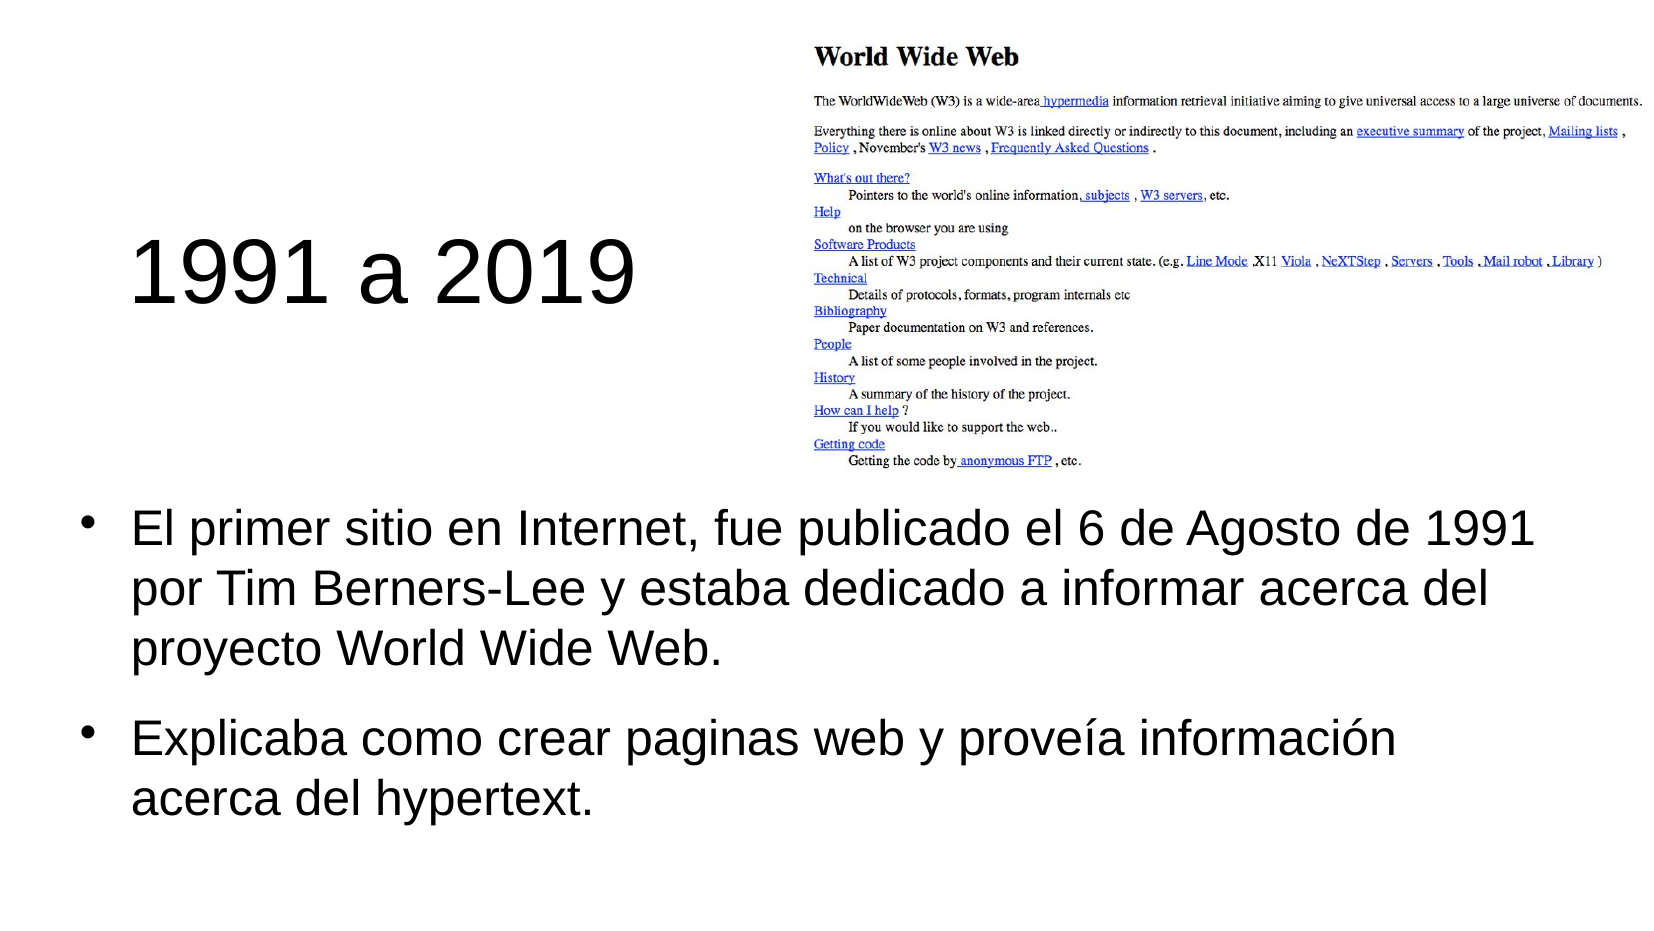

1991 a 2019
El primer sitio en Internet, fue publicado el 6 de Agosto de 1991 por Tim Berners-Lee y estaba dedicado a informar acerca del proyecto World Wide Web.
Explicaba como crear paginas web y proveía información acerca del hypertext.